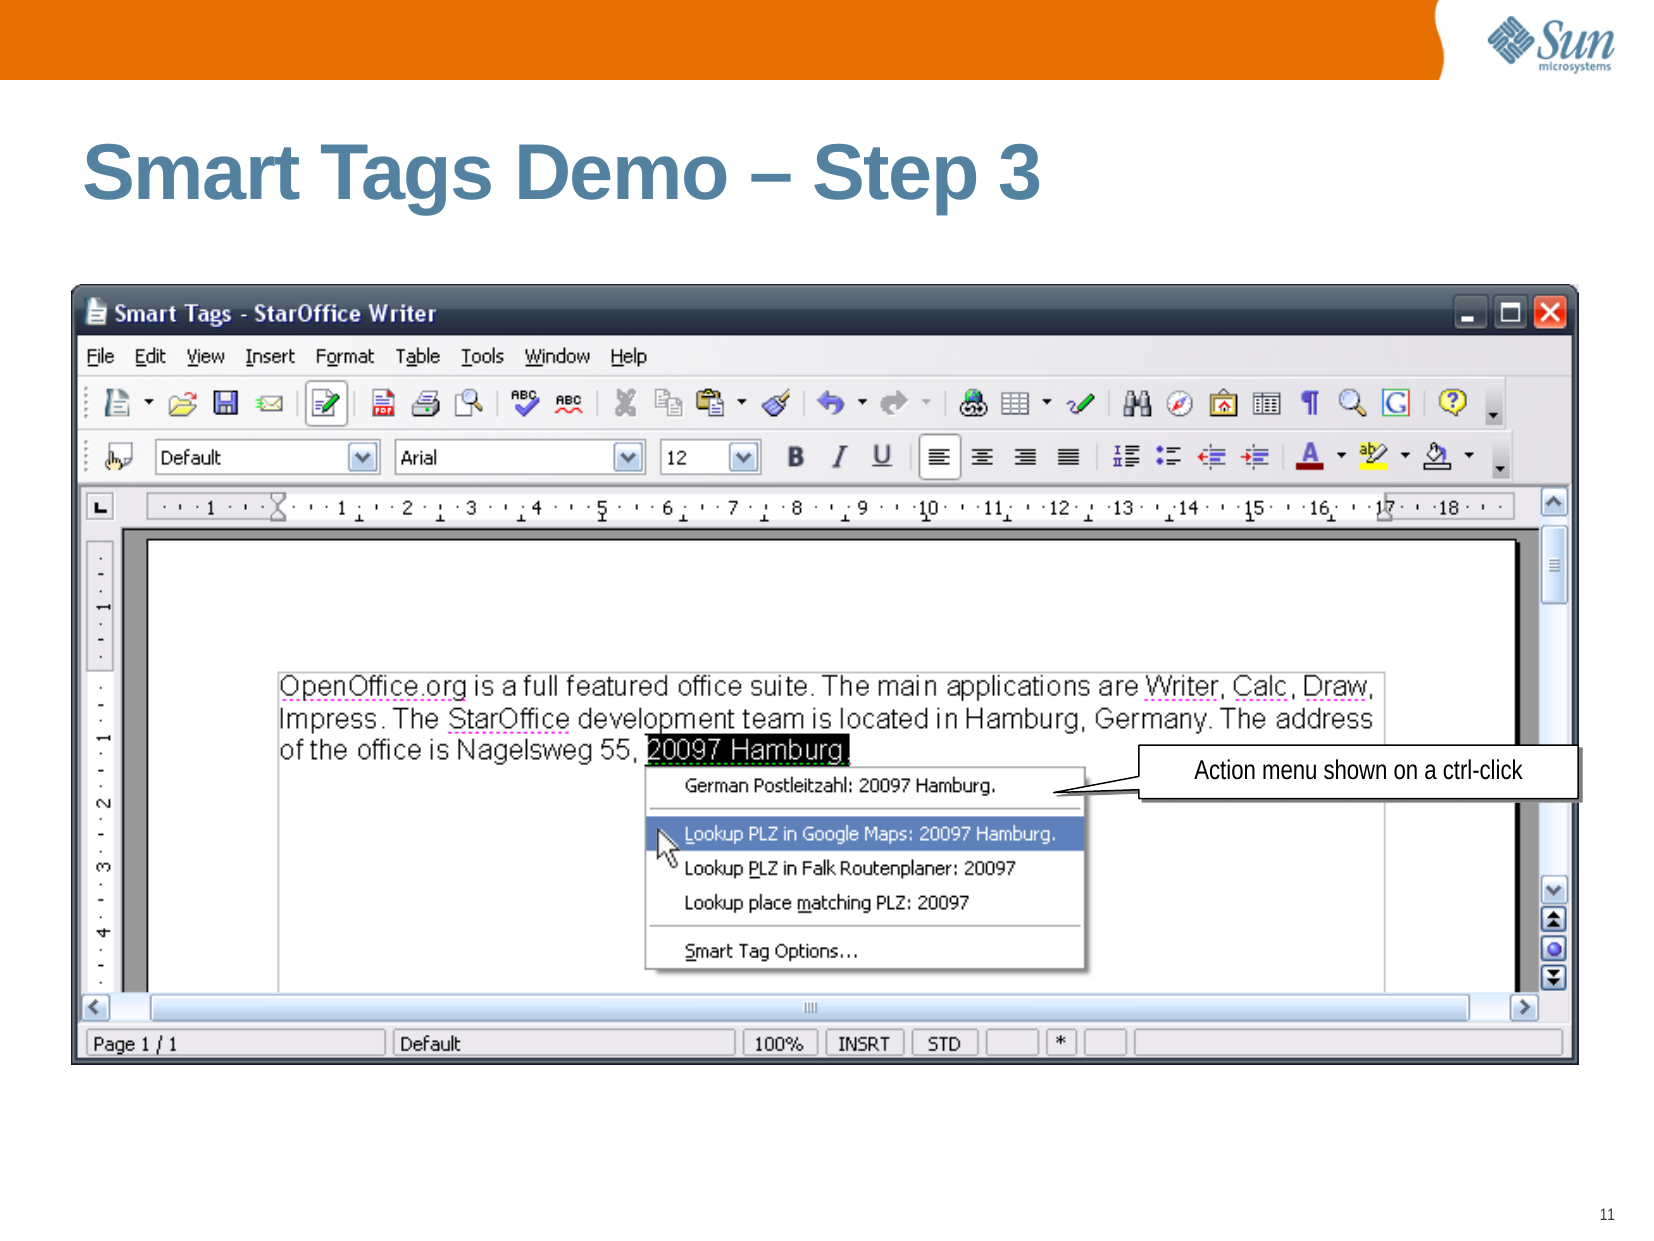

# Smart Tags Demo – Step 3
Action menu shown on a ctrl-click